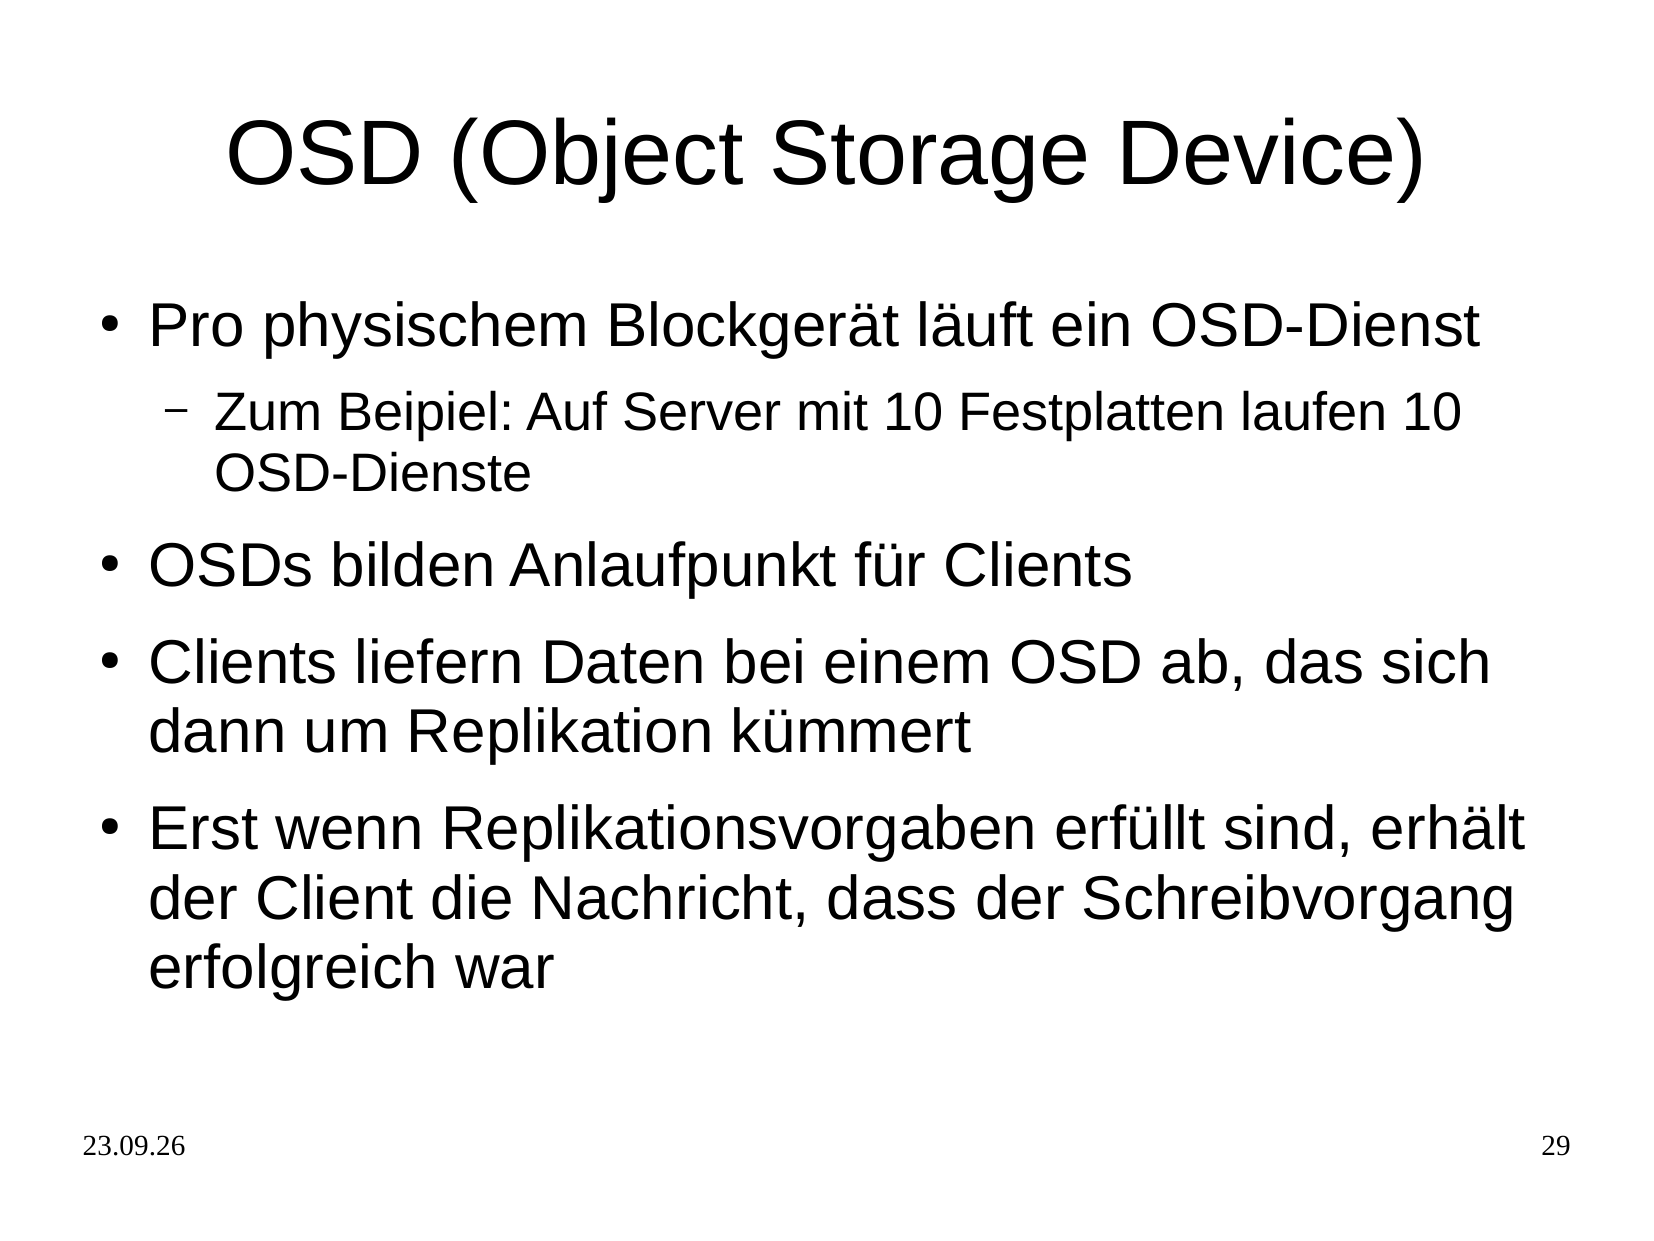

# OSD (Object Storage Device)
Pro physischem Blockgerät läuft ein OSD-Dienst
Zum Beipiel: Auf Server mit 10 Festplatten laufen 10 OSD-Dienste
OSDs bilden Anlaufpunkt für Clients
Clients liefern Daten bei einem OSD ab, das sich dann um Replikation kümmert
Erst wenn Replikationsvorgaben erfüllt sind, erhält der Client die Nachricht, dass der Schreibvorgang erfolgreich war
29